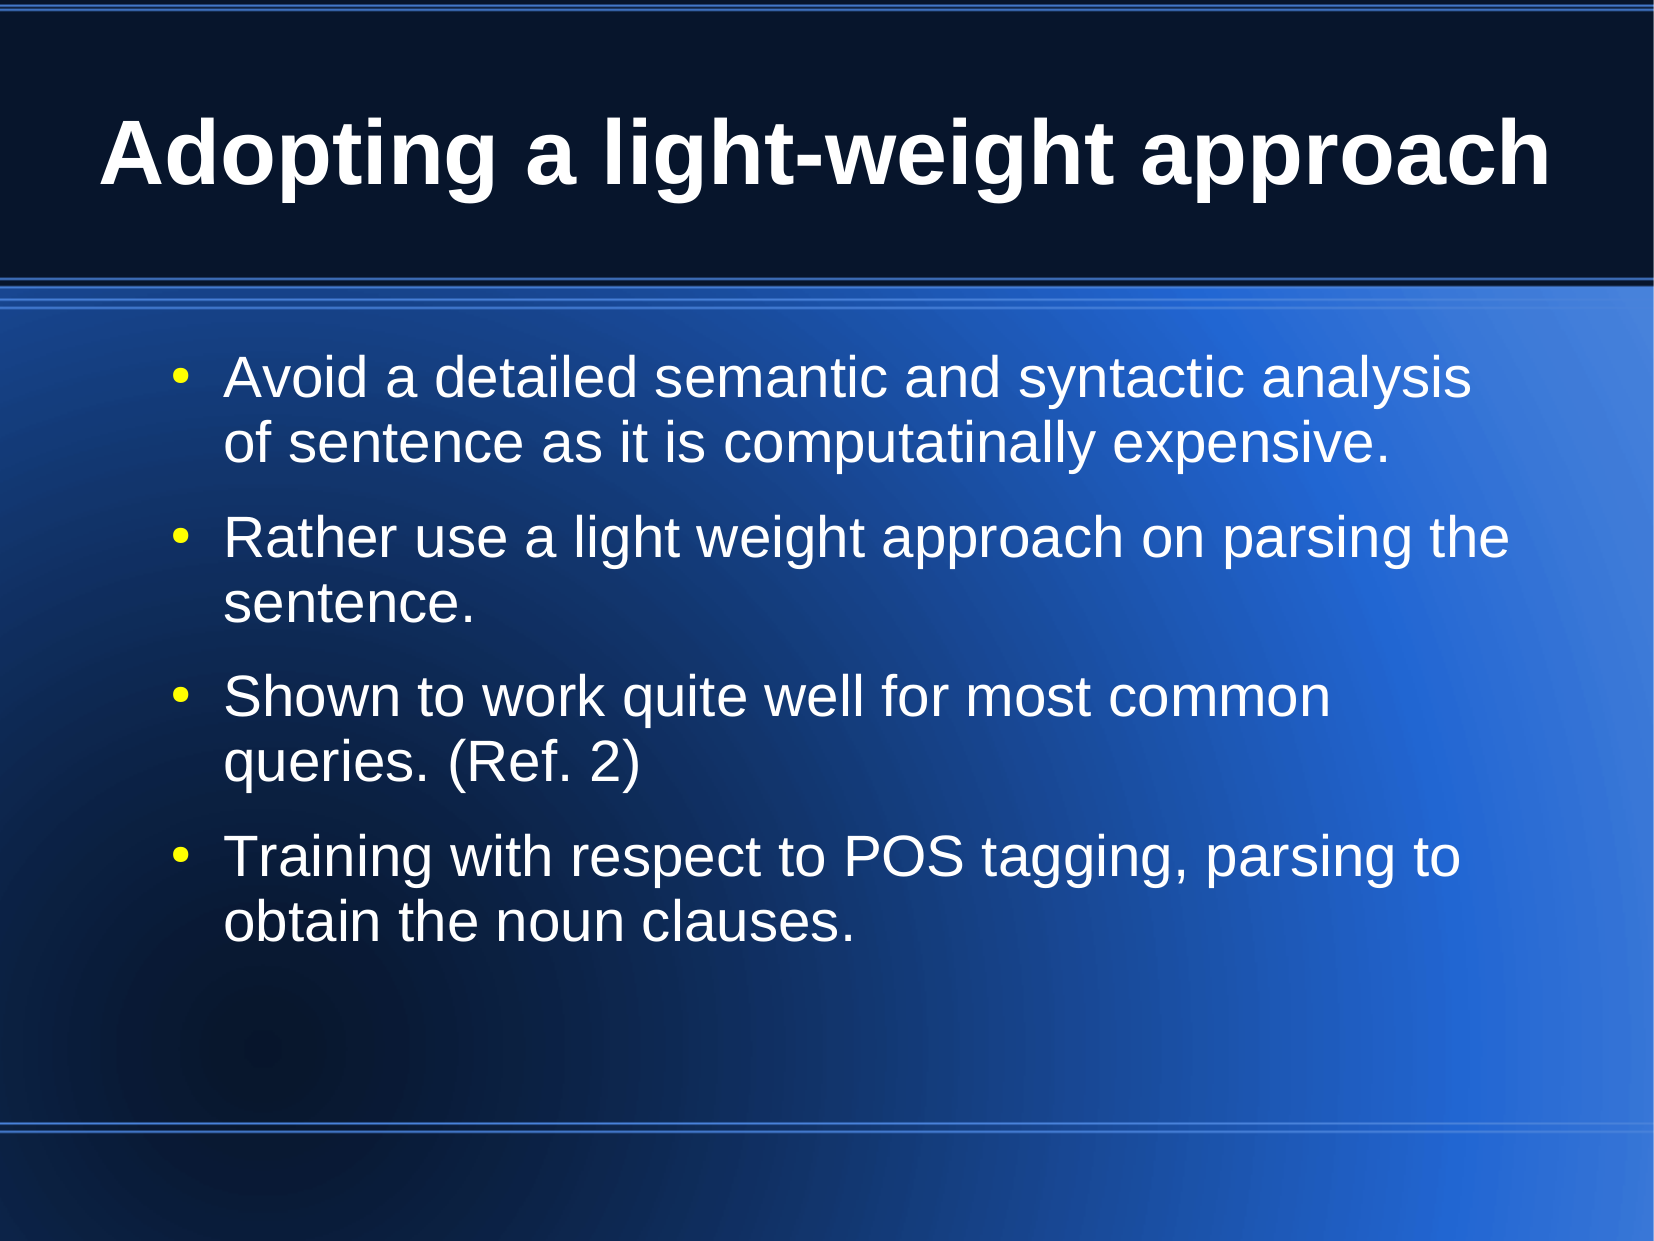

# Adopting a light-weight approach
Avoid a detailed semantic and syntactic analysis of sentence as it is computatinally expensive.
Rather use a light weight approach on parsing the sentence.
Shown to work quite well for most common queries. (Ref. 2)
Training with respect to POS tagging, parsing to obtain the noun clauses.